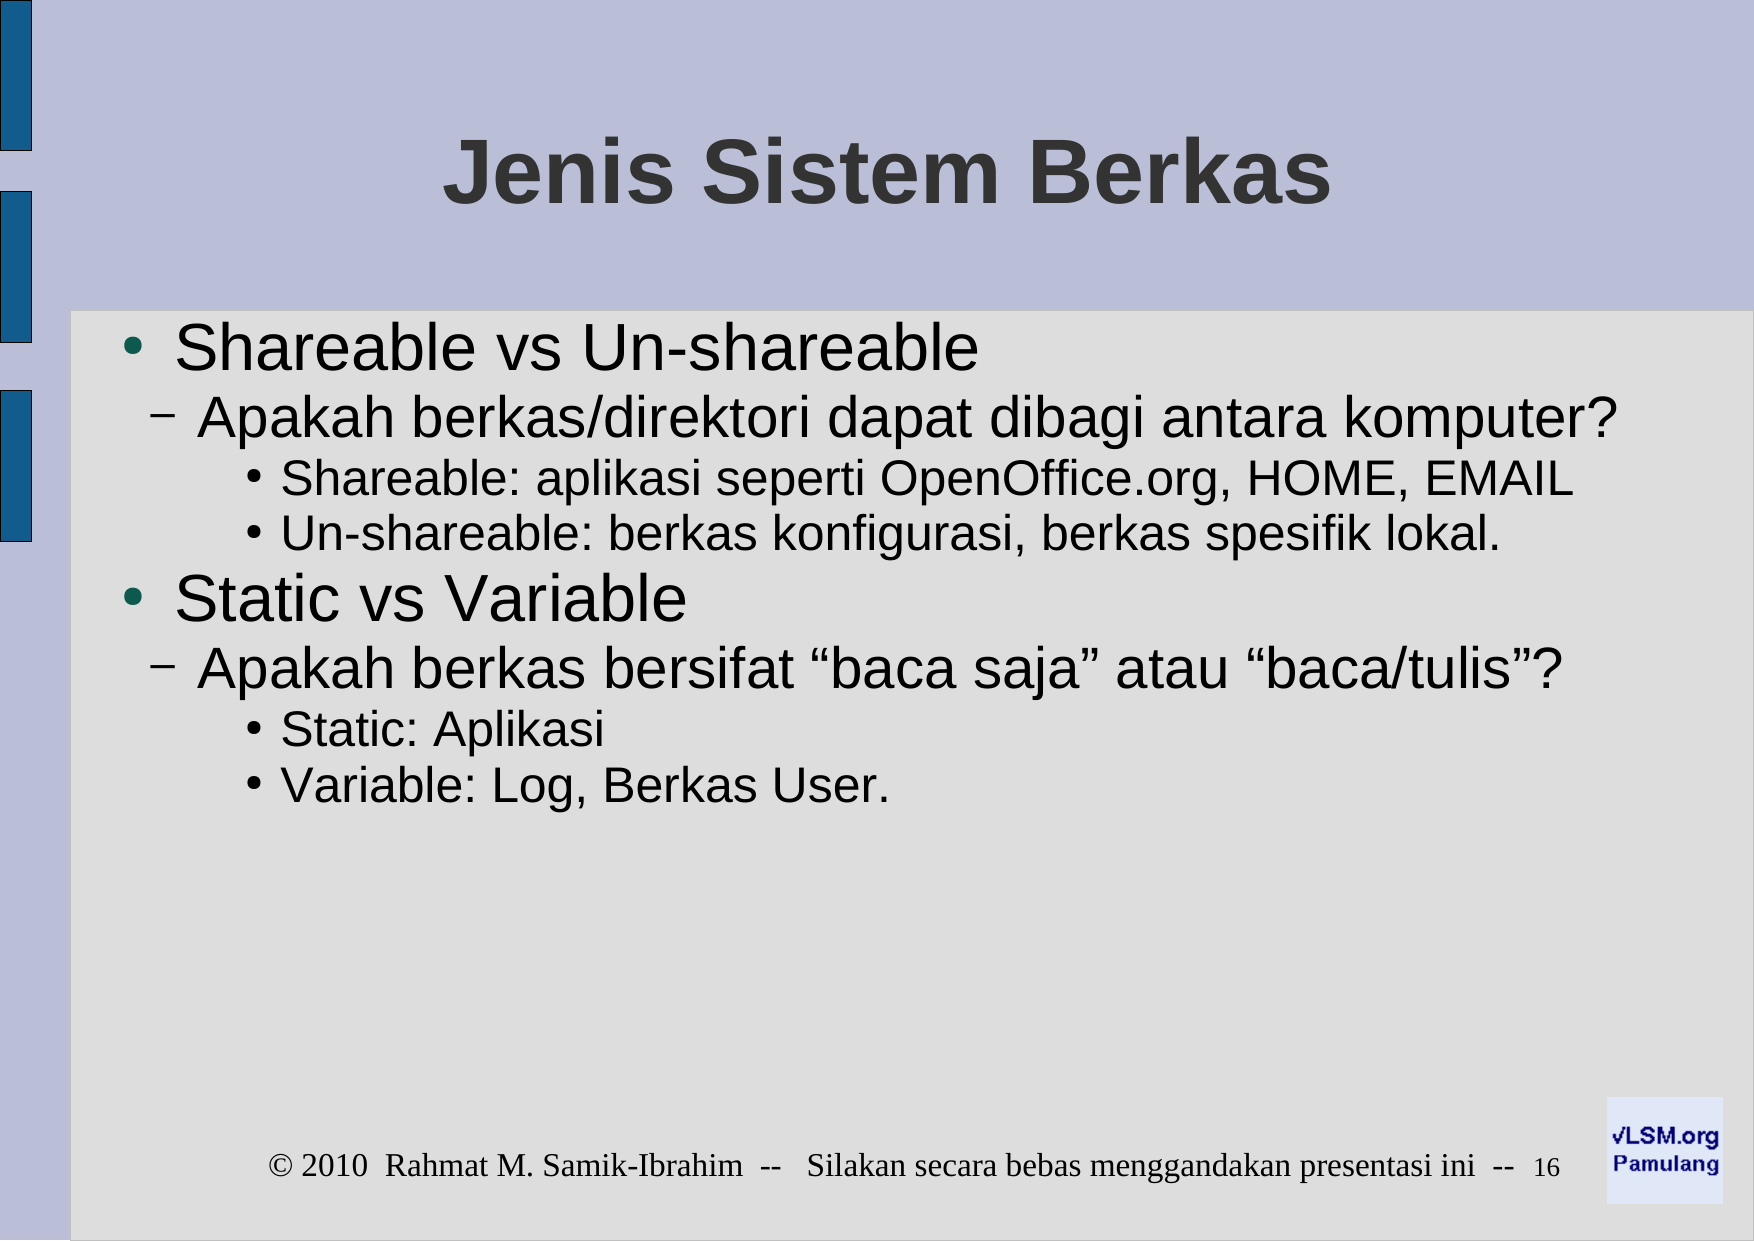

# Jenis Sistem Berkas
Shareable vs Un-shareable
Apakah berkas/direktori dapat dibagi antara komputer?
Shareable: aplikasi seperti OpenOffice.org, HOME, EMAIL
Un-shareable: berkas konfigurasi, berkas spesifik lokal.
Static vs Variable
Apakah berkas bersifat “baca saja” atau “baca/tulis”?
Static: Aplikasi
Variable: Log, Berkas User.